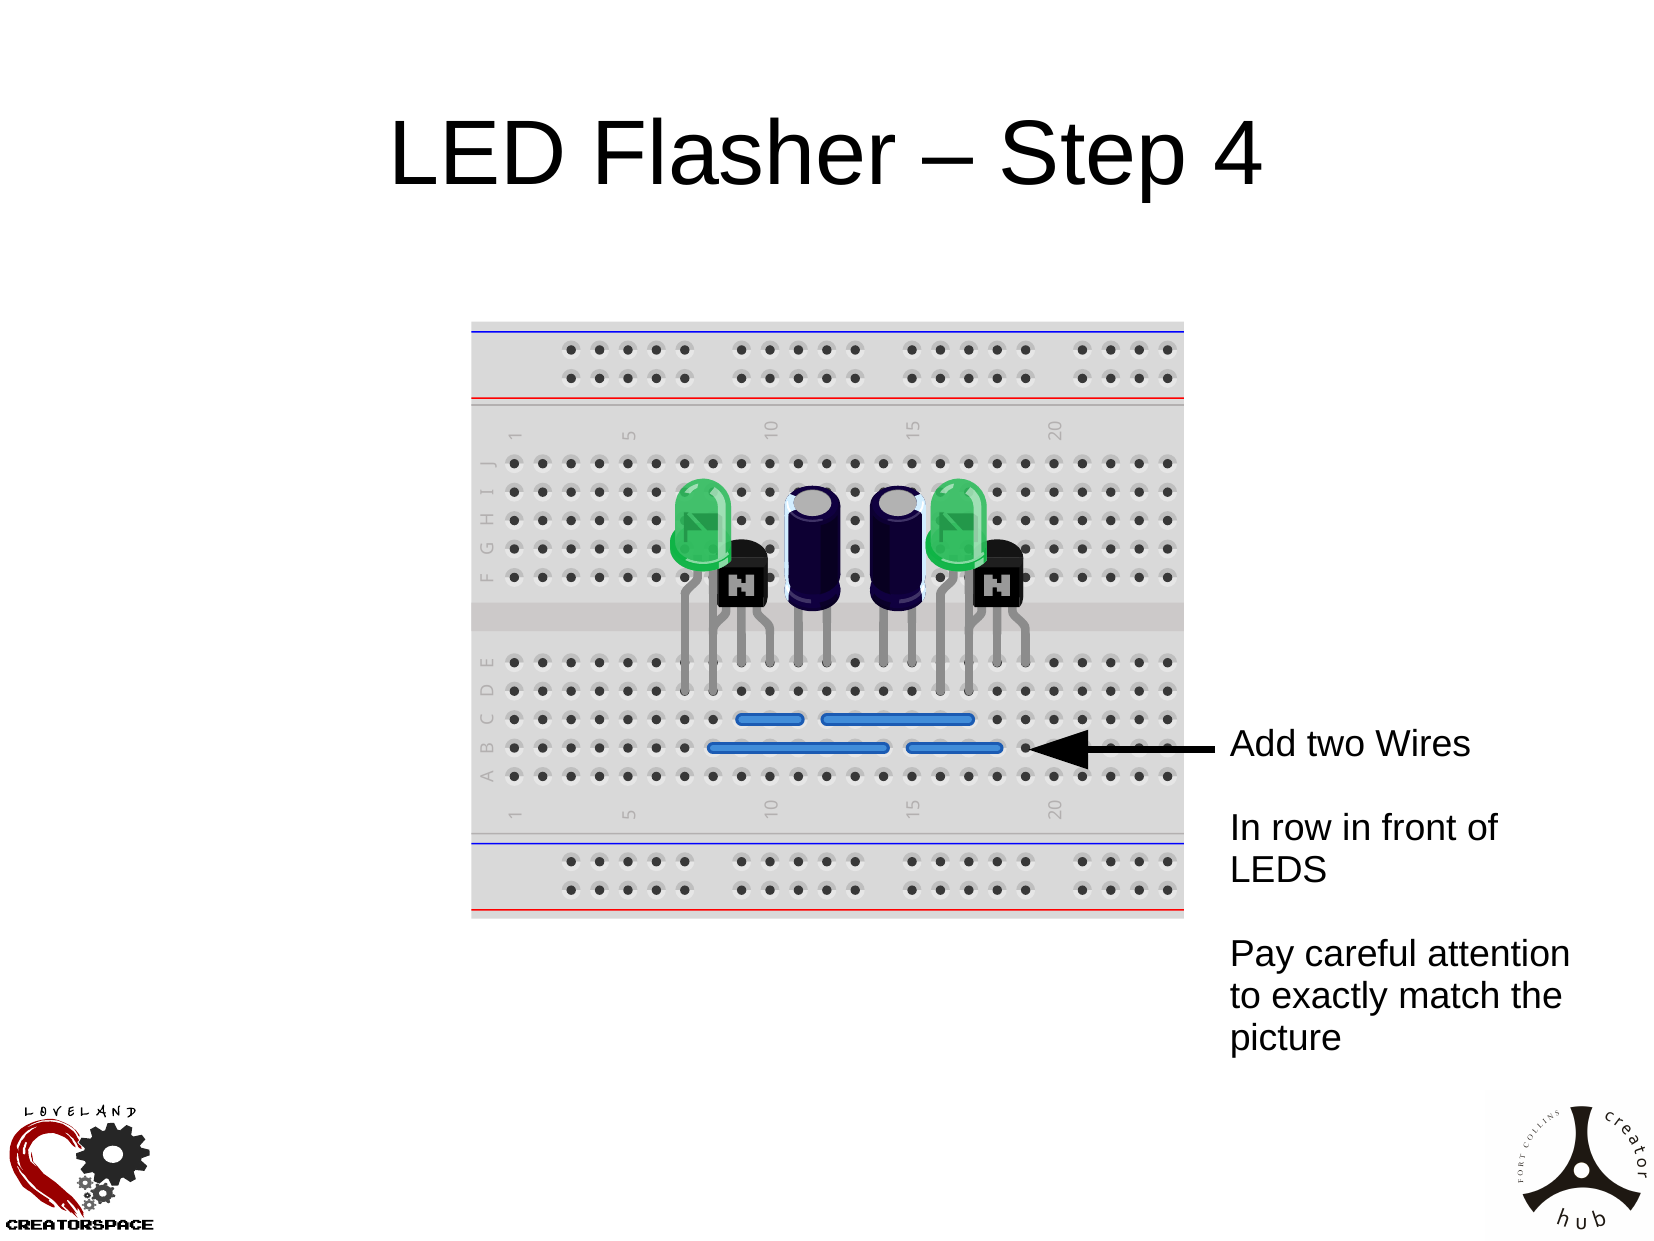

# LED Flasher – Step 4
Add two Wires
In row in front of LEDS
Pay careful attention to exactly match the picture